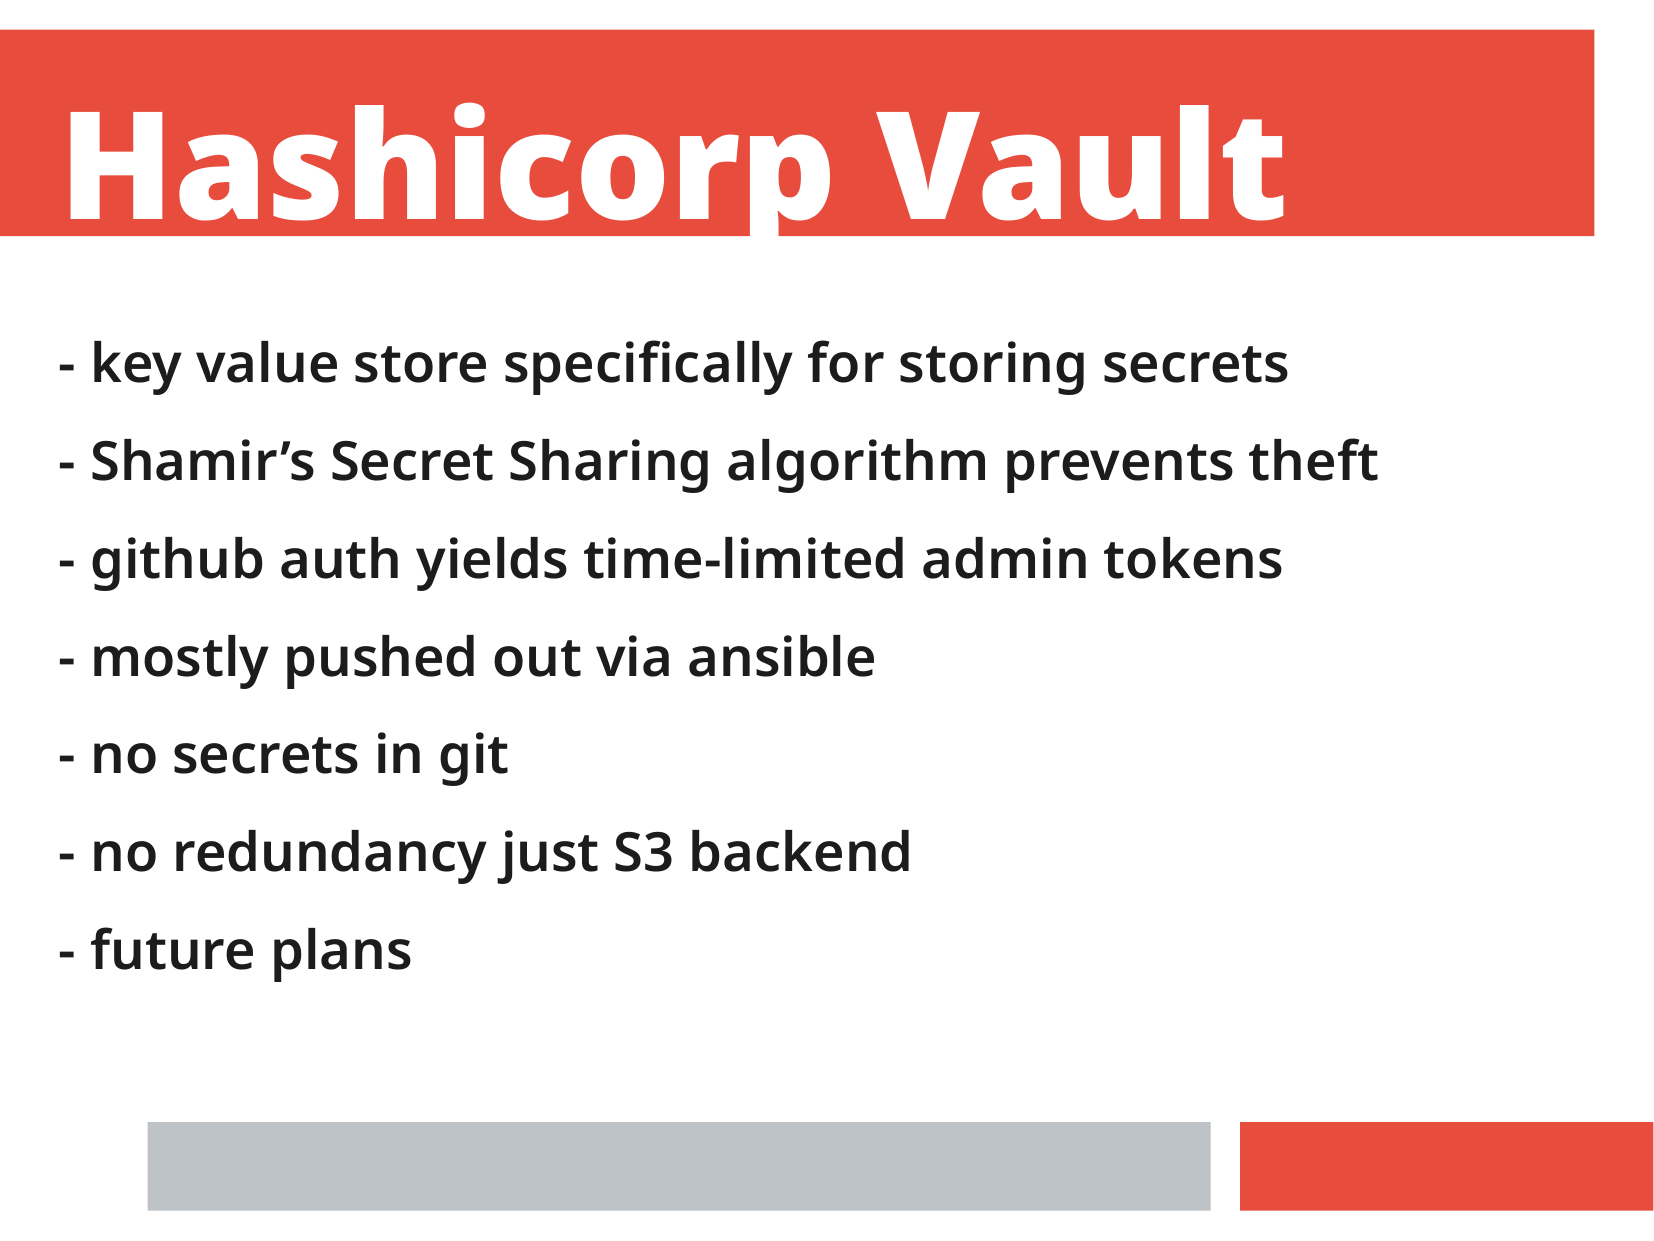

# Hashicorp Vault
- key value store specifically for storing secrets
- Shamir’s Secret Sharing algorithm prevents theft
- github auth yields time-limited admin tokens
- mostly pushed out via ansible
- no secrets in git
- no redundancy just S3 backend
- future plans